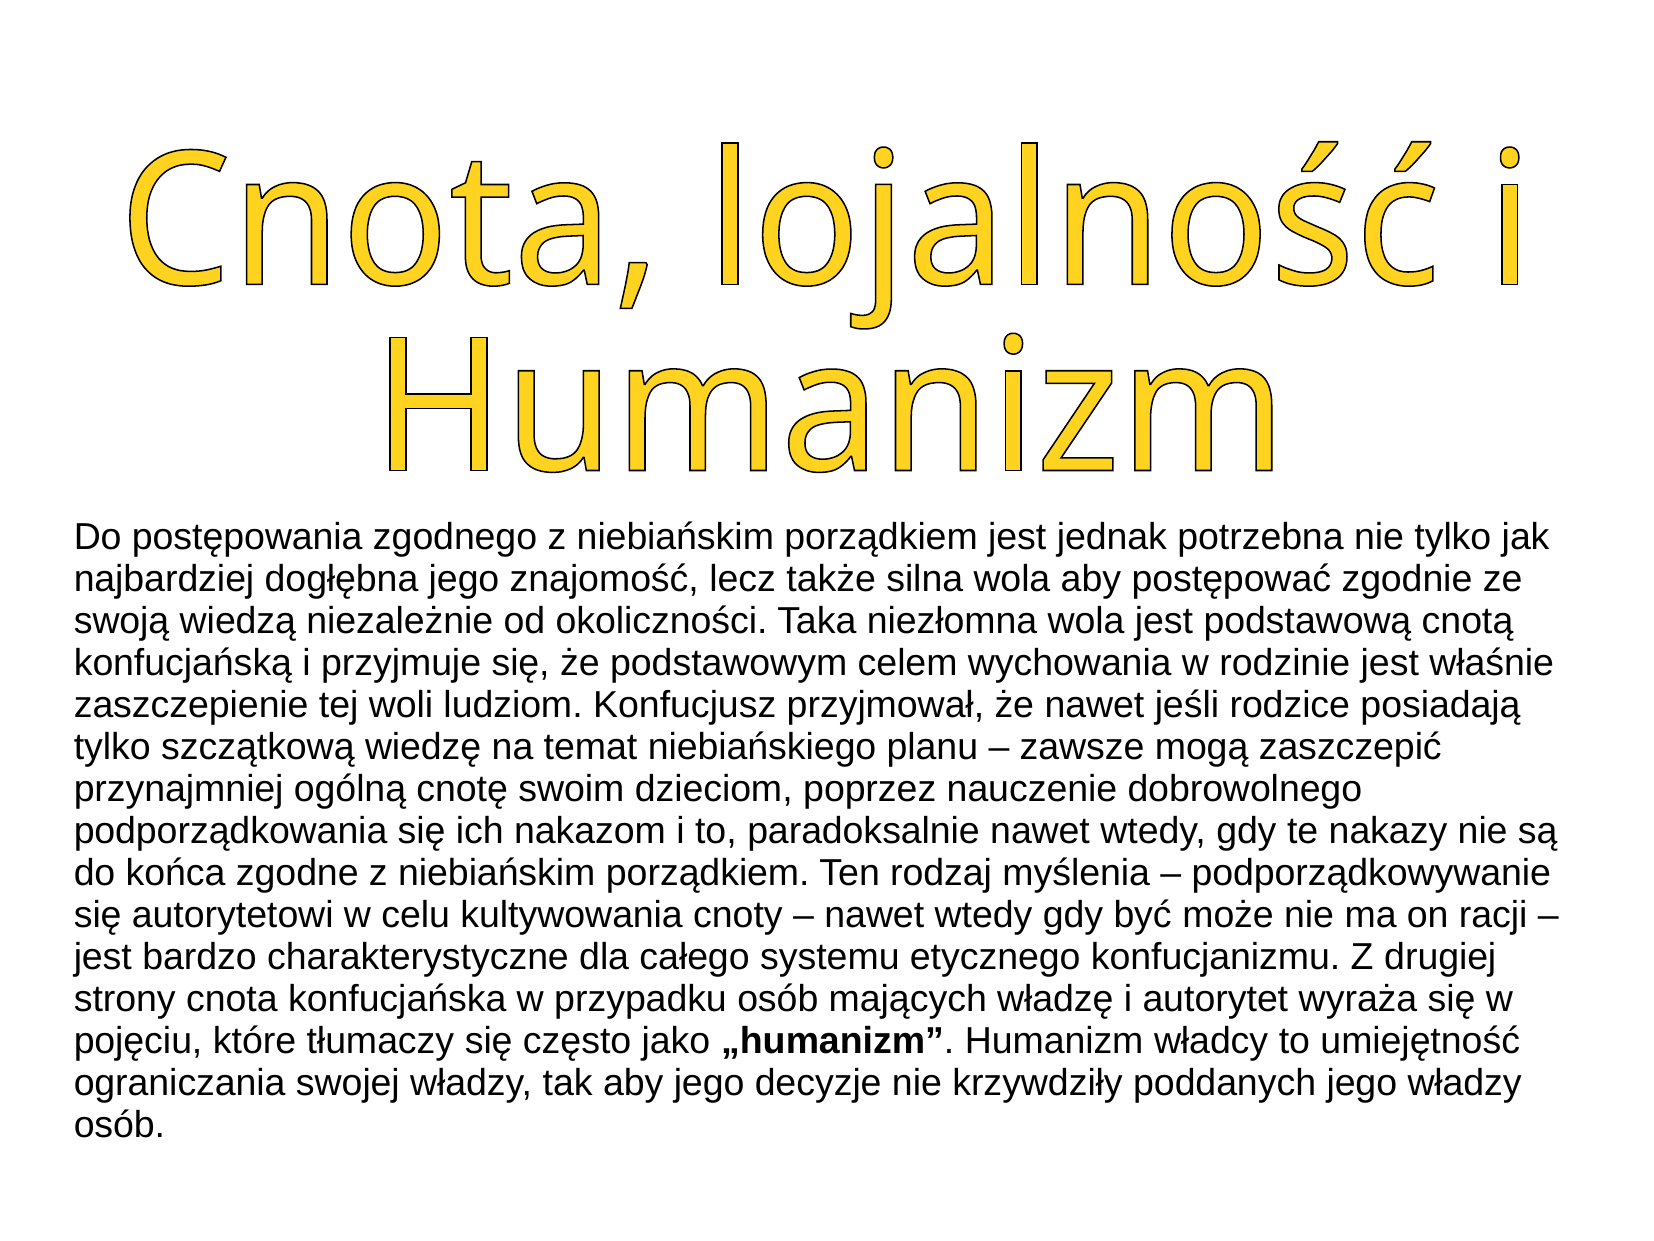

Cnota, lojalność i
Humanizm
Do postępowania zgodnego z niebiańskim porządkiem jest jednak potrzebna nie tylko jak najbardziej dogłębna jego znajomość, lecz także silna wola aby postępować zgodnie ze swoją wiedzą niezależnie od okoliczności. Taka niezłomna wola jest podstawową cnotą konfucjańską i przyjmuje się, że podstawowym celem wychowania w rodzinie jest właśnie zaszczepienie tej woli ludziom. Konfucjusz przyjmował, że nawet jeśli rodzice posiadają tylko szczątkową wiedzę na temat niebiańskiego planu – zawsze mogą zaszczepić przynajmniej ogólną cnotę swoim dzieciom, poprzez nauczenie dobrowolnego podporządkowania się ich nakazom i to, paradoksalnie nawet wtedy, gdy te nakazy nie są do końca zgodne z niebiańskim porządkiem. Ten rodzaj myślenia – podporządkowywanie się autorytetowi w celu kultywowania cnoty – nawet wtedy gdy być może nie ma on racji – jest bardzo charakterystyczne dla całego systemu etycznego konfucjanizmu. Z drugiej strony cnota konfucjańska w przypadku osób mających władzę i autorytet wyraża się w pojęciu, które tłumaczy się często jako „humanizm”. Humanizm władcy to umiejętność ograniczania swojej władzy, tak aby jego decyzje nie krzywdziły poddanych jego władzy osób.